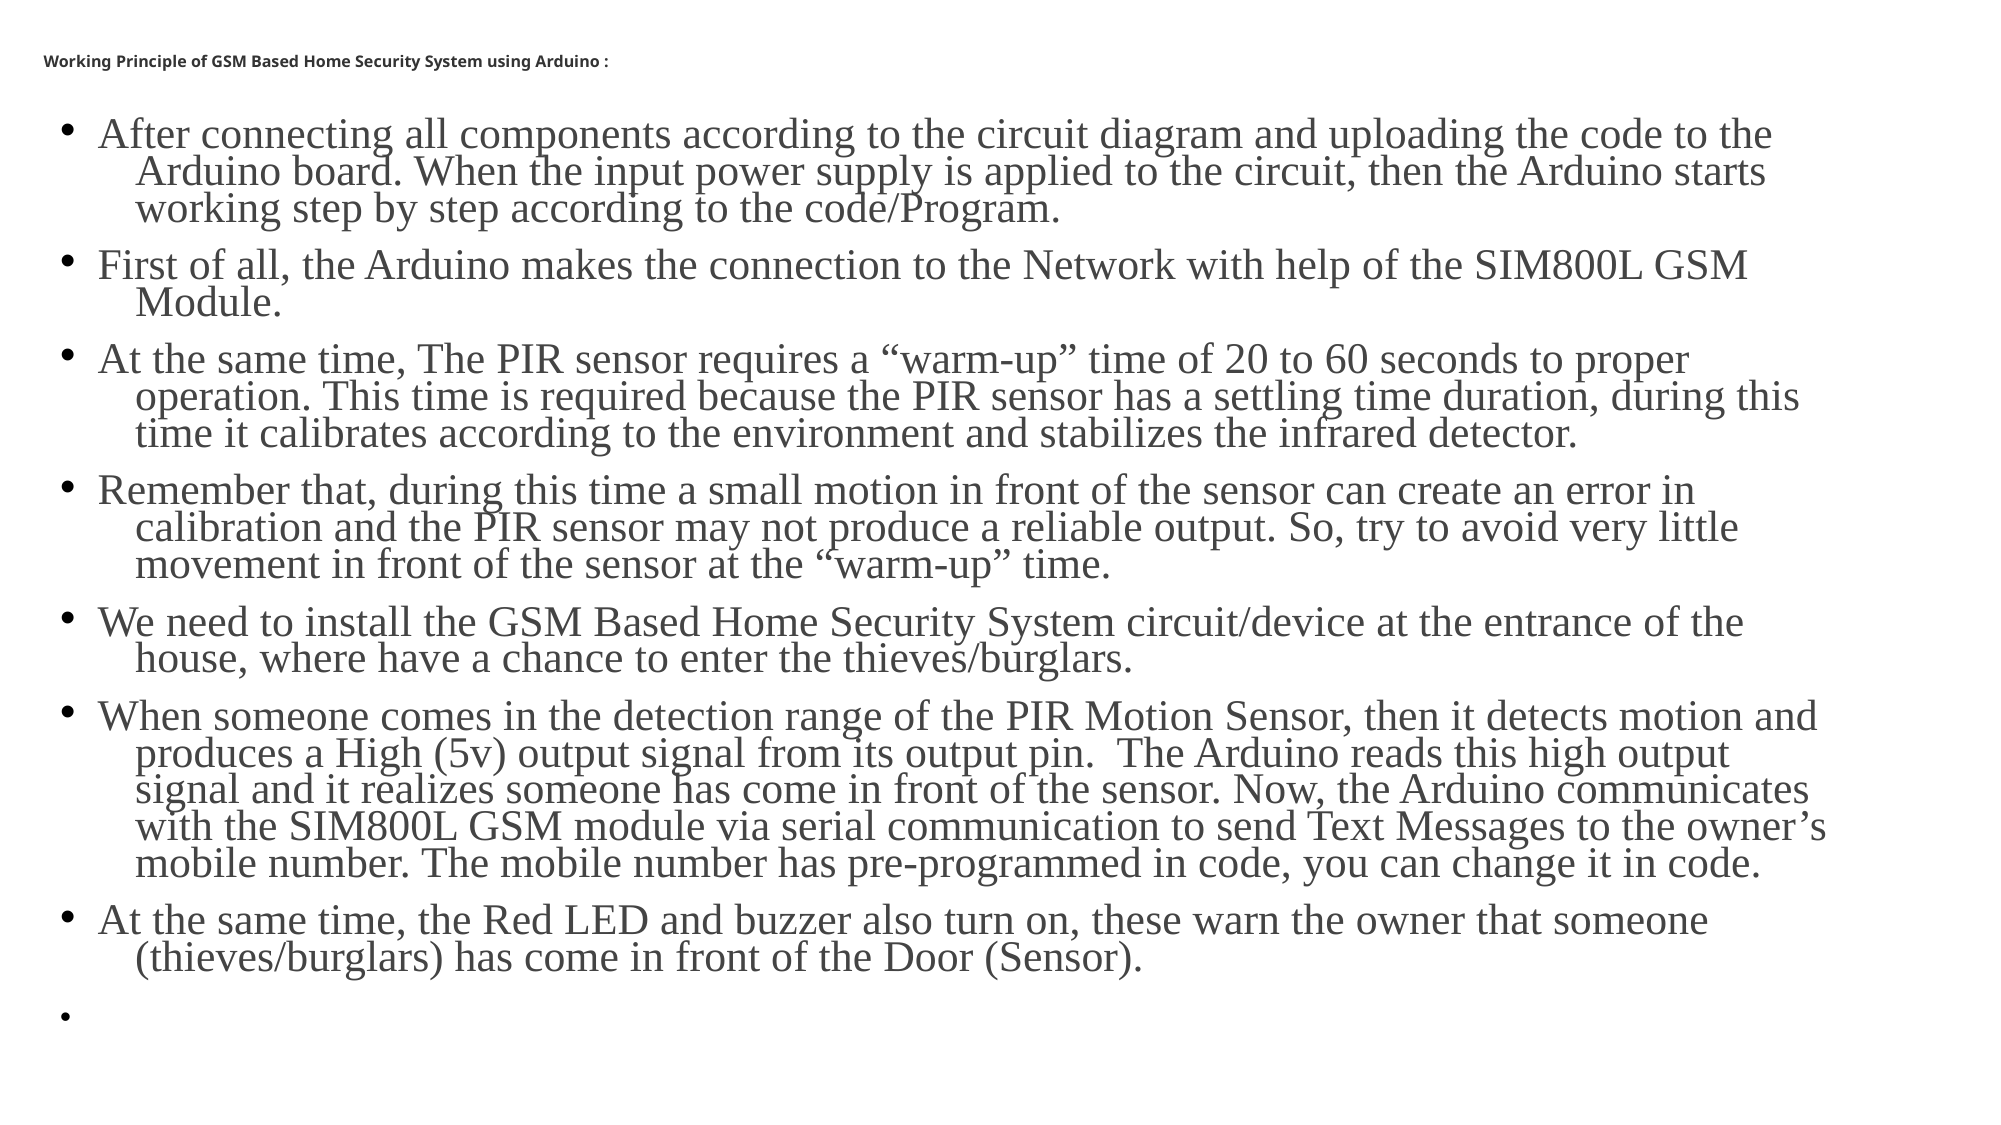

# Working Principle of GSM Based Home Security System using Arduino :
After connecting all components according to the circuit diagram and uploading the code to the Arduino board. When the input power supply is applied to the circuit, then the Arduino starts working step by step according to the code/Program.
First of all, the Arduino makes the connection to the Network with help of the SIM800L GSM Module.
At the same time, The PIR sensor requires a “warm-up” time of 20 to 60 seconds to proper operation. This time is required because the PIR sensor has a settling time duration, during this time it calibrates according to the environment and stabilizes the infrared detector.
Remember that, during this time a small motion in front of the sensor can create an error in calibration and the PIR sensor may not produce a reliable output. So, try to avoid very little movement in front of the sensor at the “warm-up” time.
We need to install the GSM Based Home Security System circuit/device at the entrance of the house, where have a chance to enter the thieves/burglars.
When someone comes in the detection range of the PIR Motion Sensor, then it detects motion and produces a High (5v) output signal from its output pin.  The Arduino reads this high output signal and it realizes someone has come in front of the sensor. Now, the Arduino communicates with the SIM800L GSM module via serial communication to send Text Messages to the owner’s mobile number. The mobile number has pre-programmed in code, you can change it in code.
At the same time, the Red LED and buzzer also turn on, these warn the owner that someone (thieves/burglars) has come in front of the Door (Sensor).